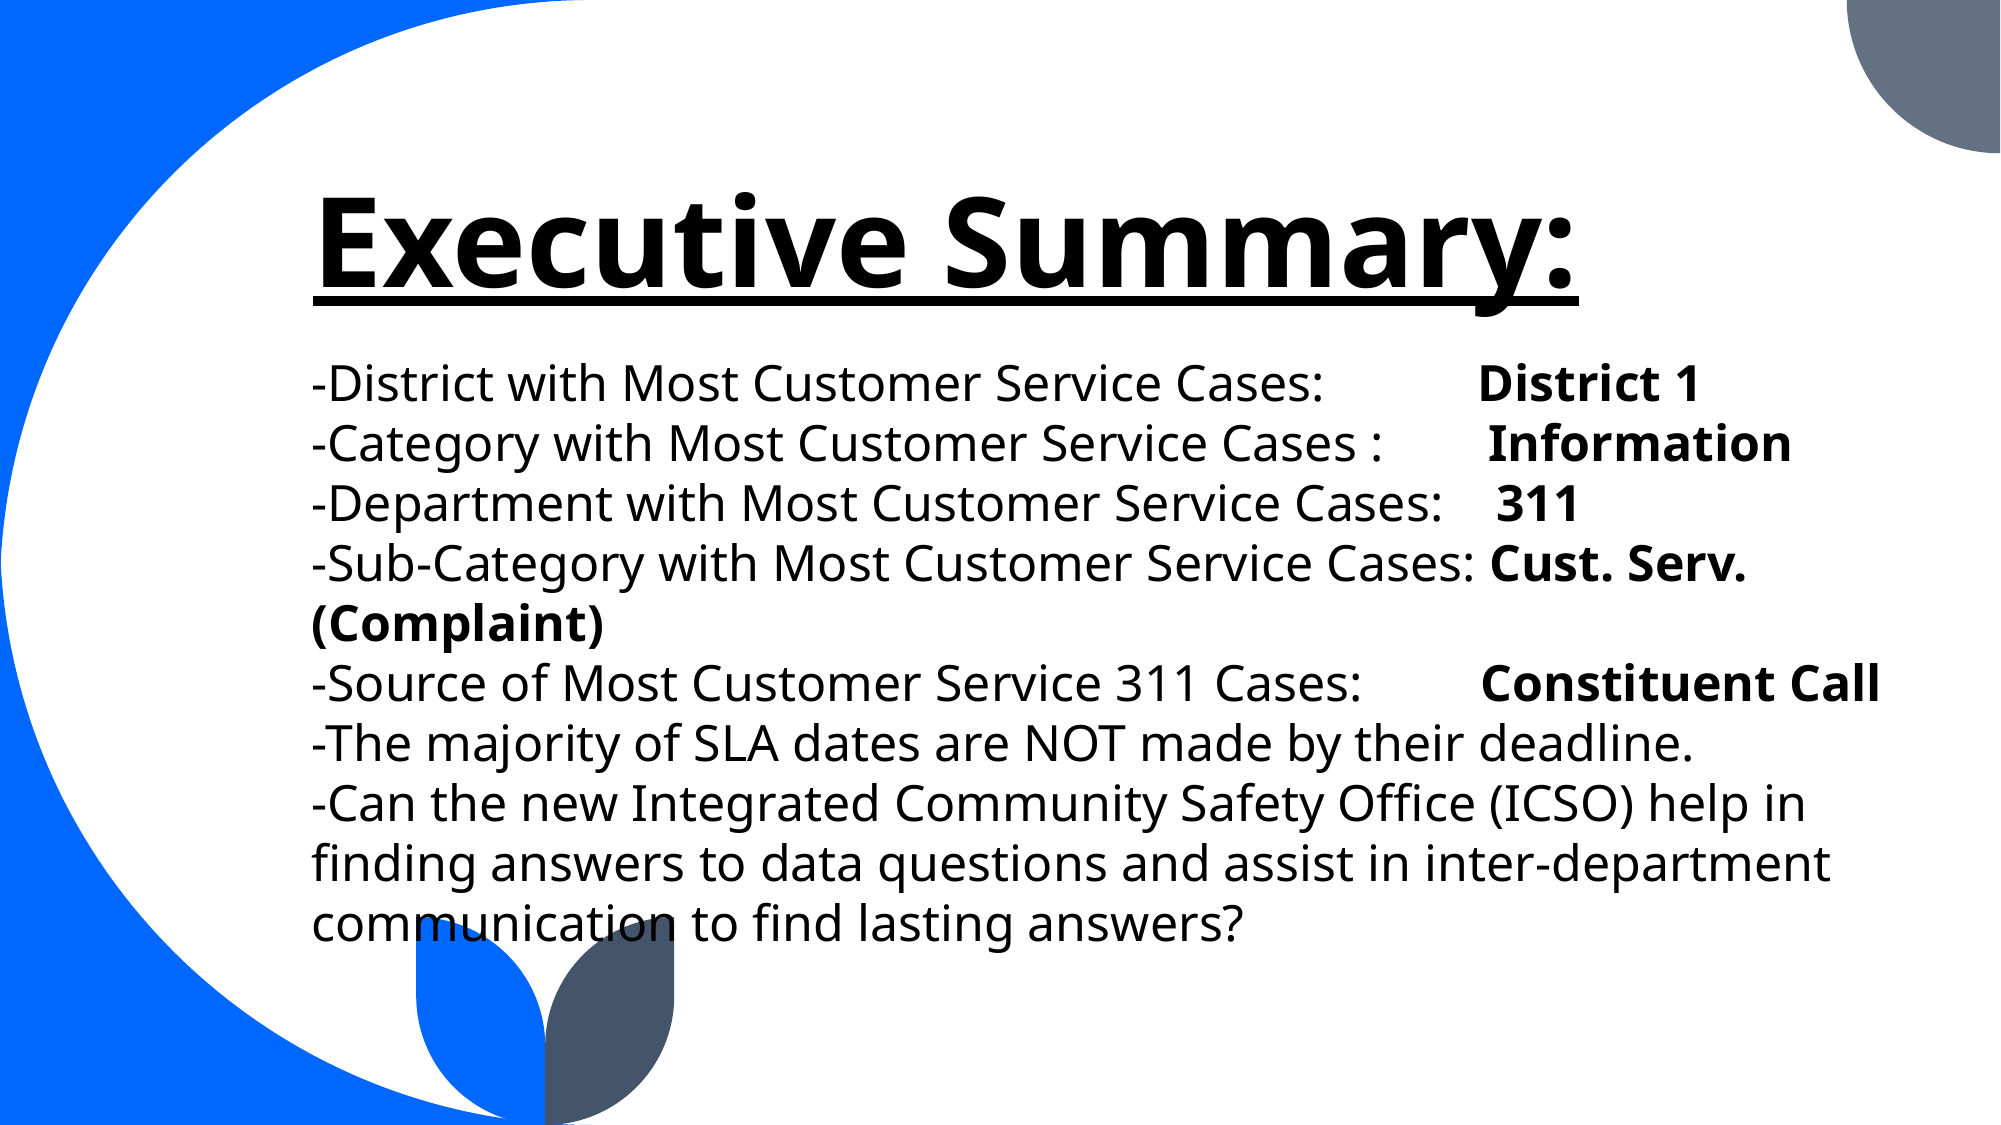

# Executive Summary:
-District with Most Customer Service Cases:      District 1
-Category with Most Customer Service Cases :        Information
-Department with Most Customer Service Cases:    311
-Sub-Category with Most Customer Service Cases: Cust. Serv.(Complaint)
-Source of Most Customer Service 311 Cases:         Constituent Call
-The majority of SLA dates are NOT made by their deadline.
-Can the new Integrated Community Safety Office (ICSO) help in finding answers to data questions and assist in inter-department communication to find lasting answers?